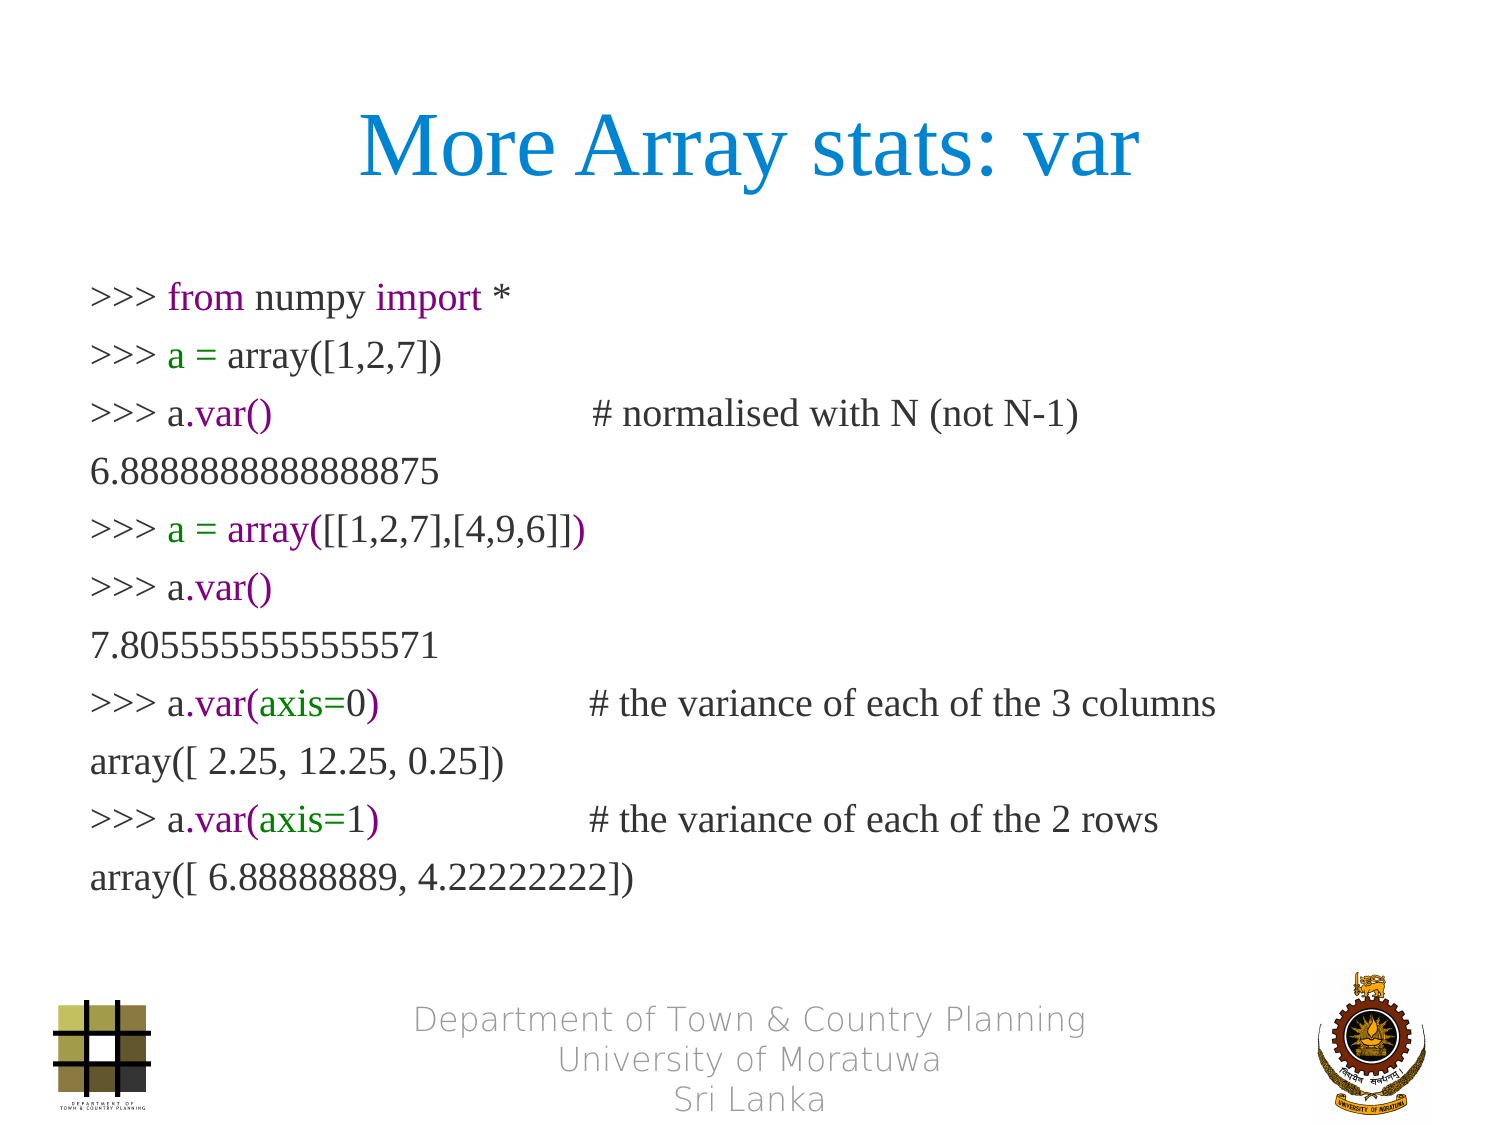

# More Array stats: var
>>> from numpy import *
>>> a = array([1,2,7])
>>> a.var() # normalised with N (not N-1)
6.8888888888888875
>>> a = array([[1,2,7],[4,9,6]])
>>> a.var()
7.8055555555555571
>>> a.var(axis=0) # the variance of each of the 3 columns
array([ 2.25, 12.25, 0.25])
>>> a.var(axis=1) # the variance of each of the 2 rows
array([ 6.88888889, 4.22222222])